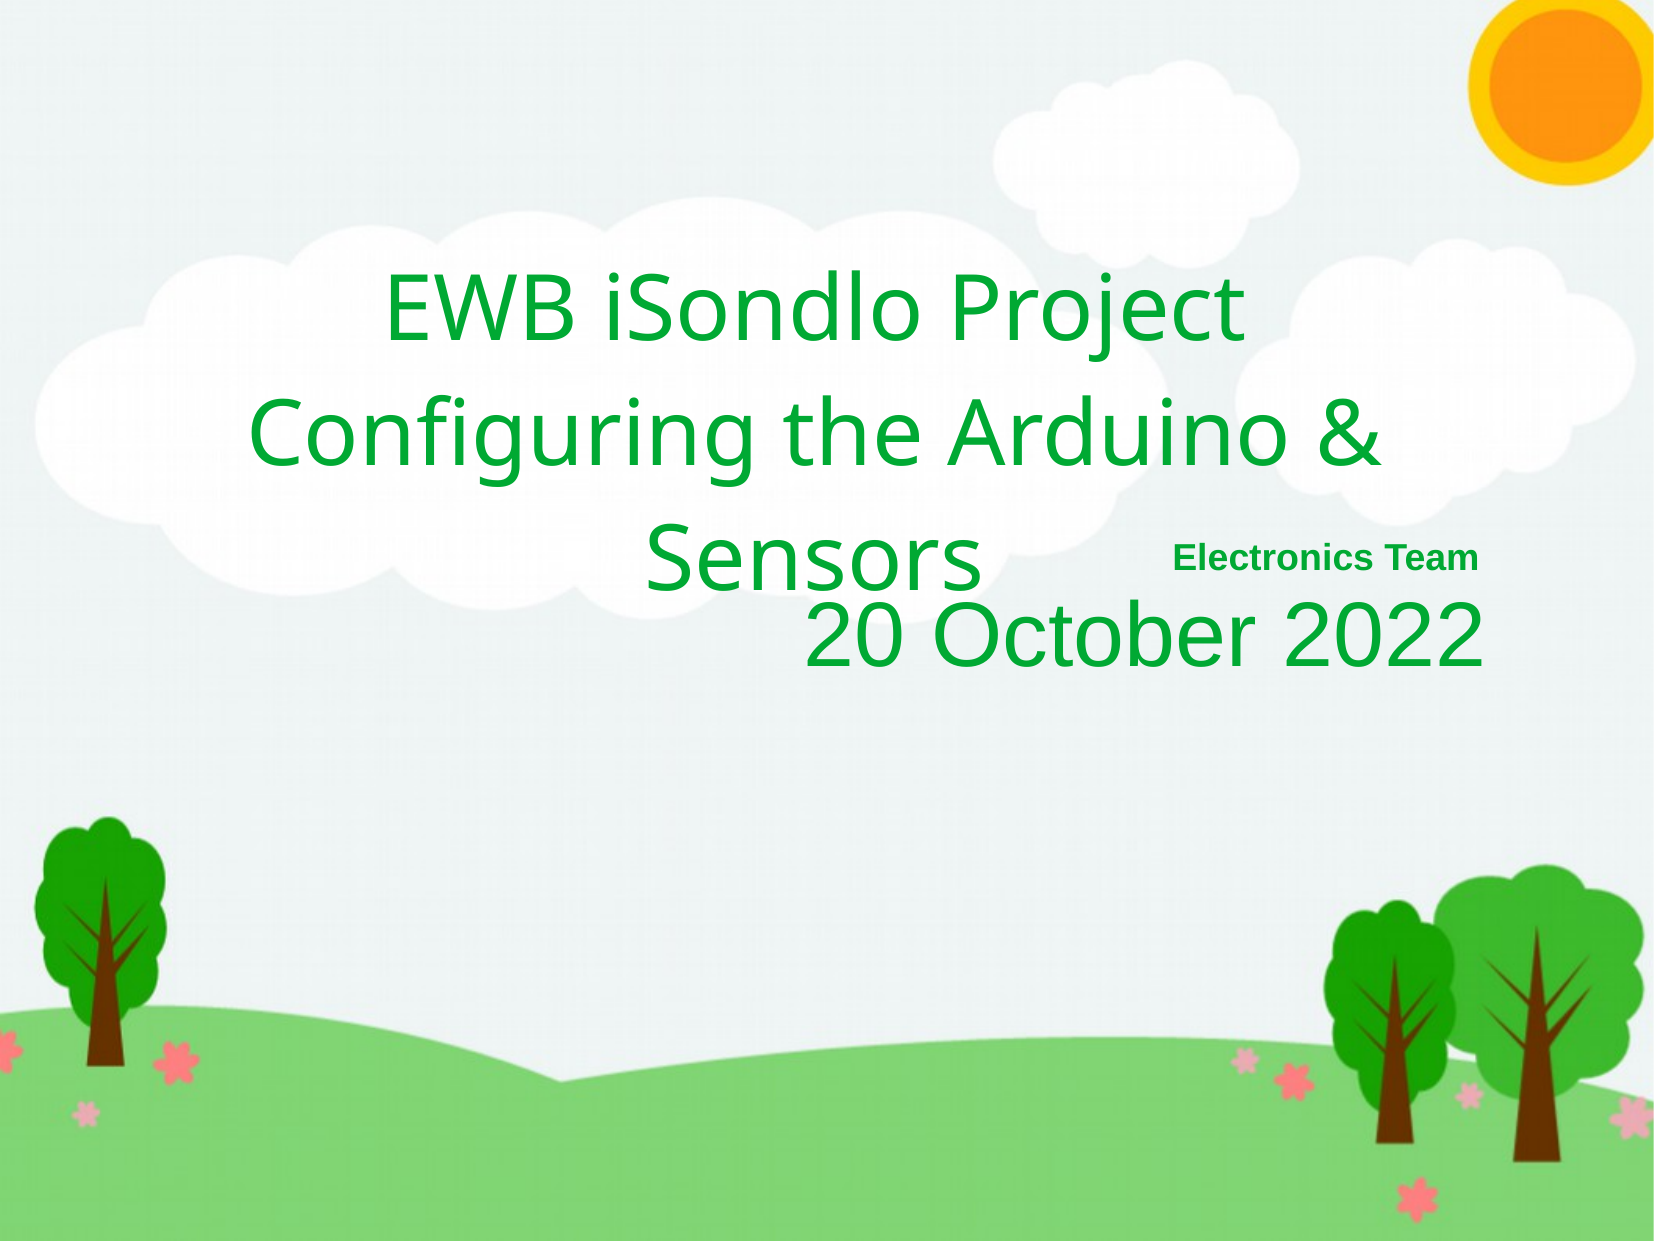

# EWB iSondlo Project Configuring the Arduino & Sensors
Electronics Team
20 October 2022